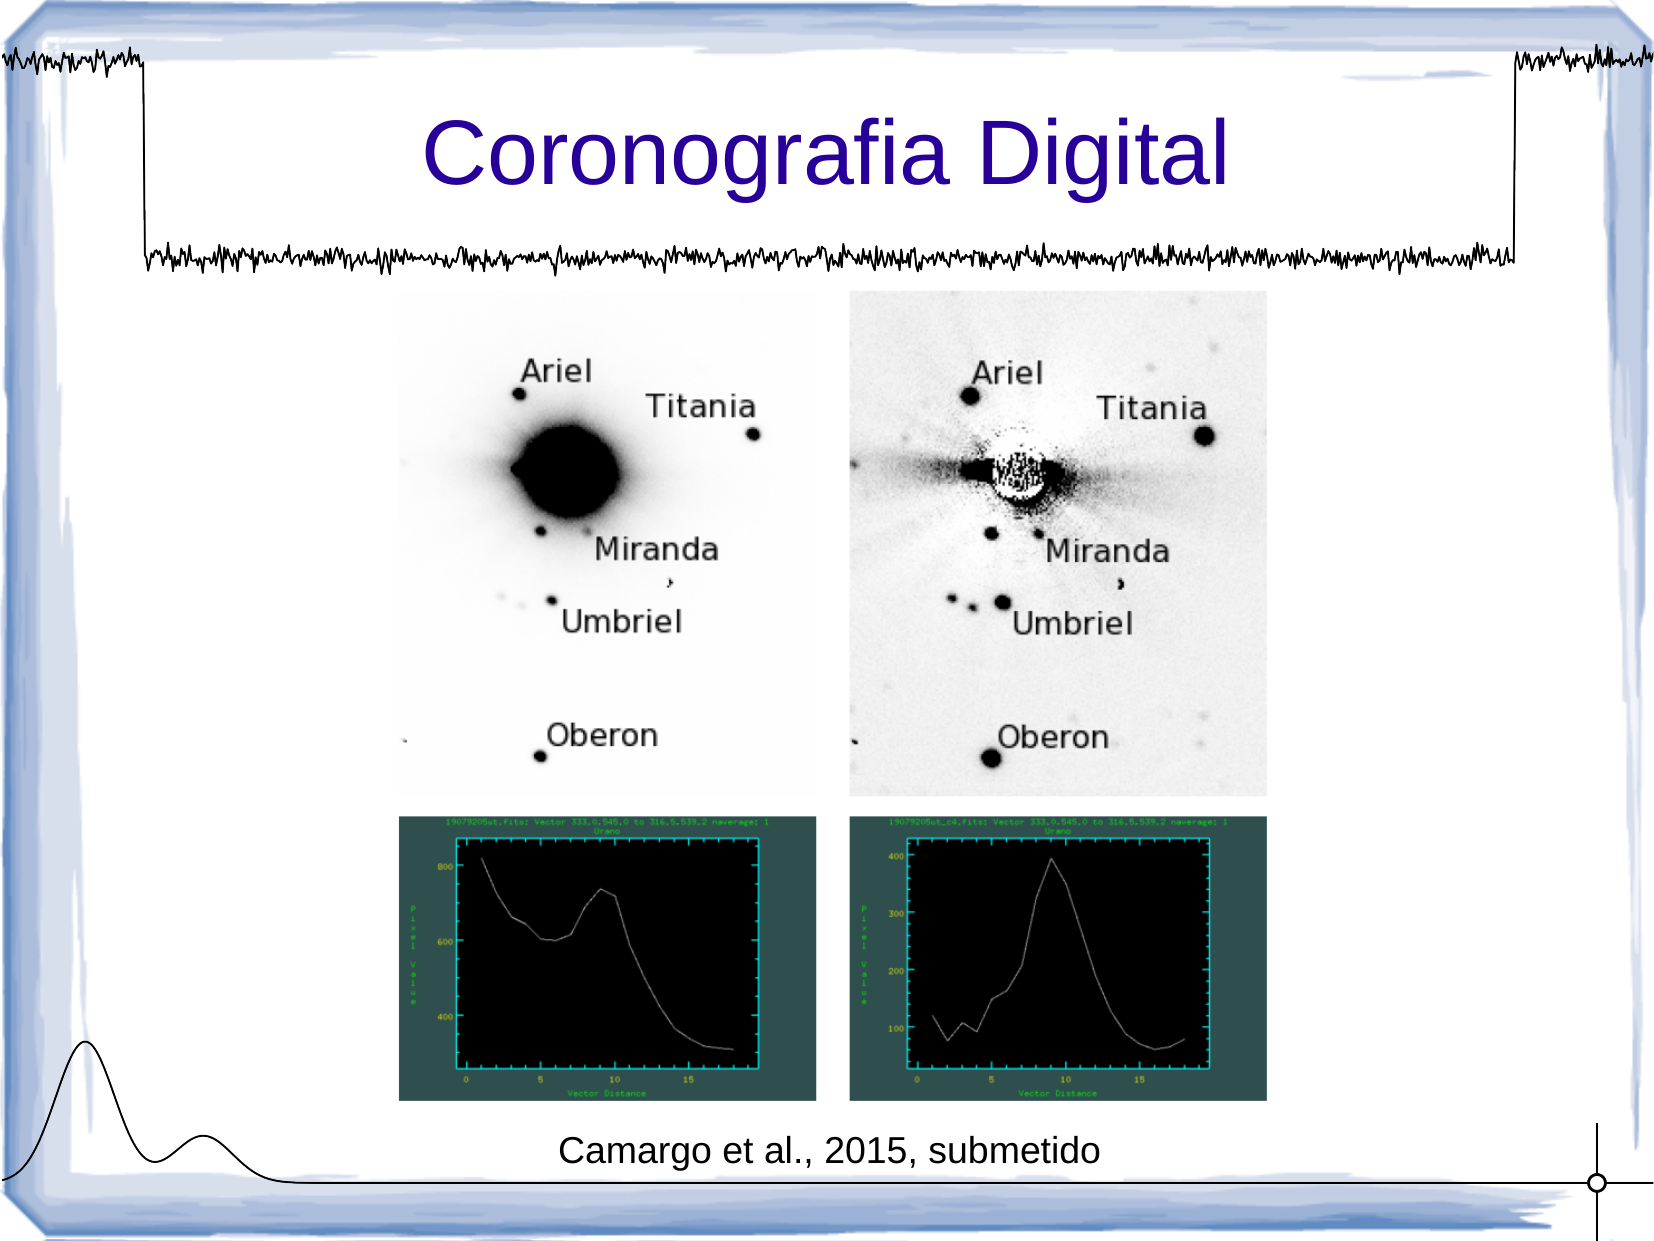

# Coronografia Digital
Camargo et al., 2015, submetido